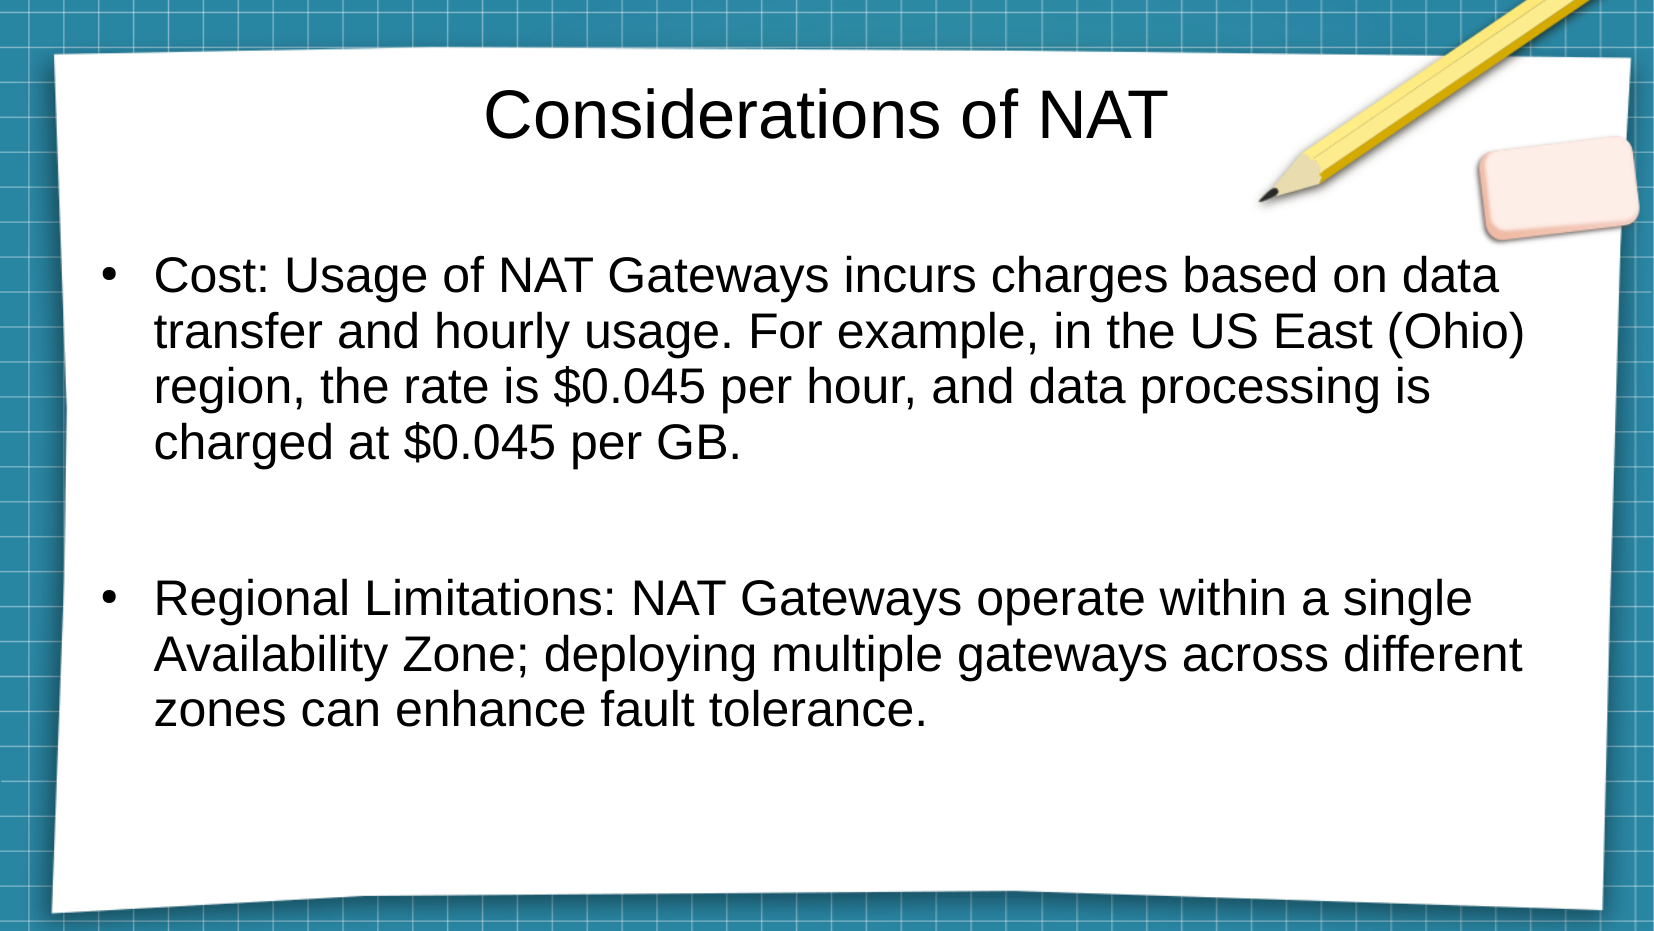

# Considerations of NAT
Cost: Usage of NAT Gateways incurs charges based on data transfer and hourly usage. For example, in the US East (Ohio) region, the rate is $0.045 per hour, and data processing is charged at $0.045 per GB.
Regional Limitations: NAT Gateways operate within a single Availability Zone; deploying multiple gateways across different zones can enhance fault tolerance.